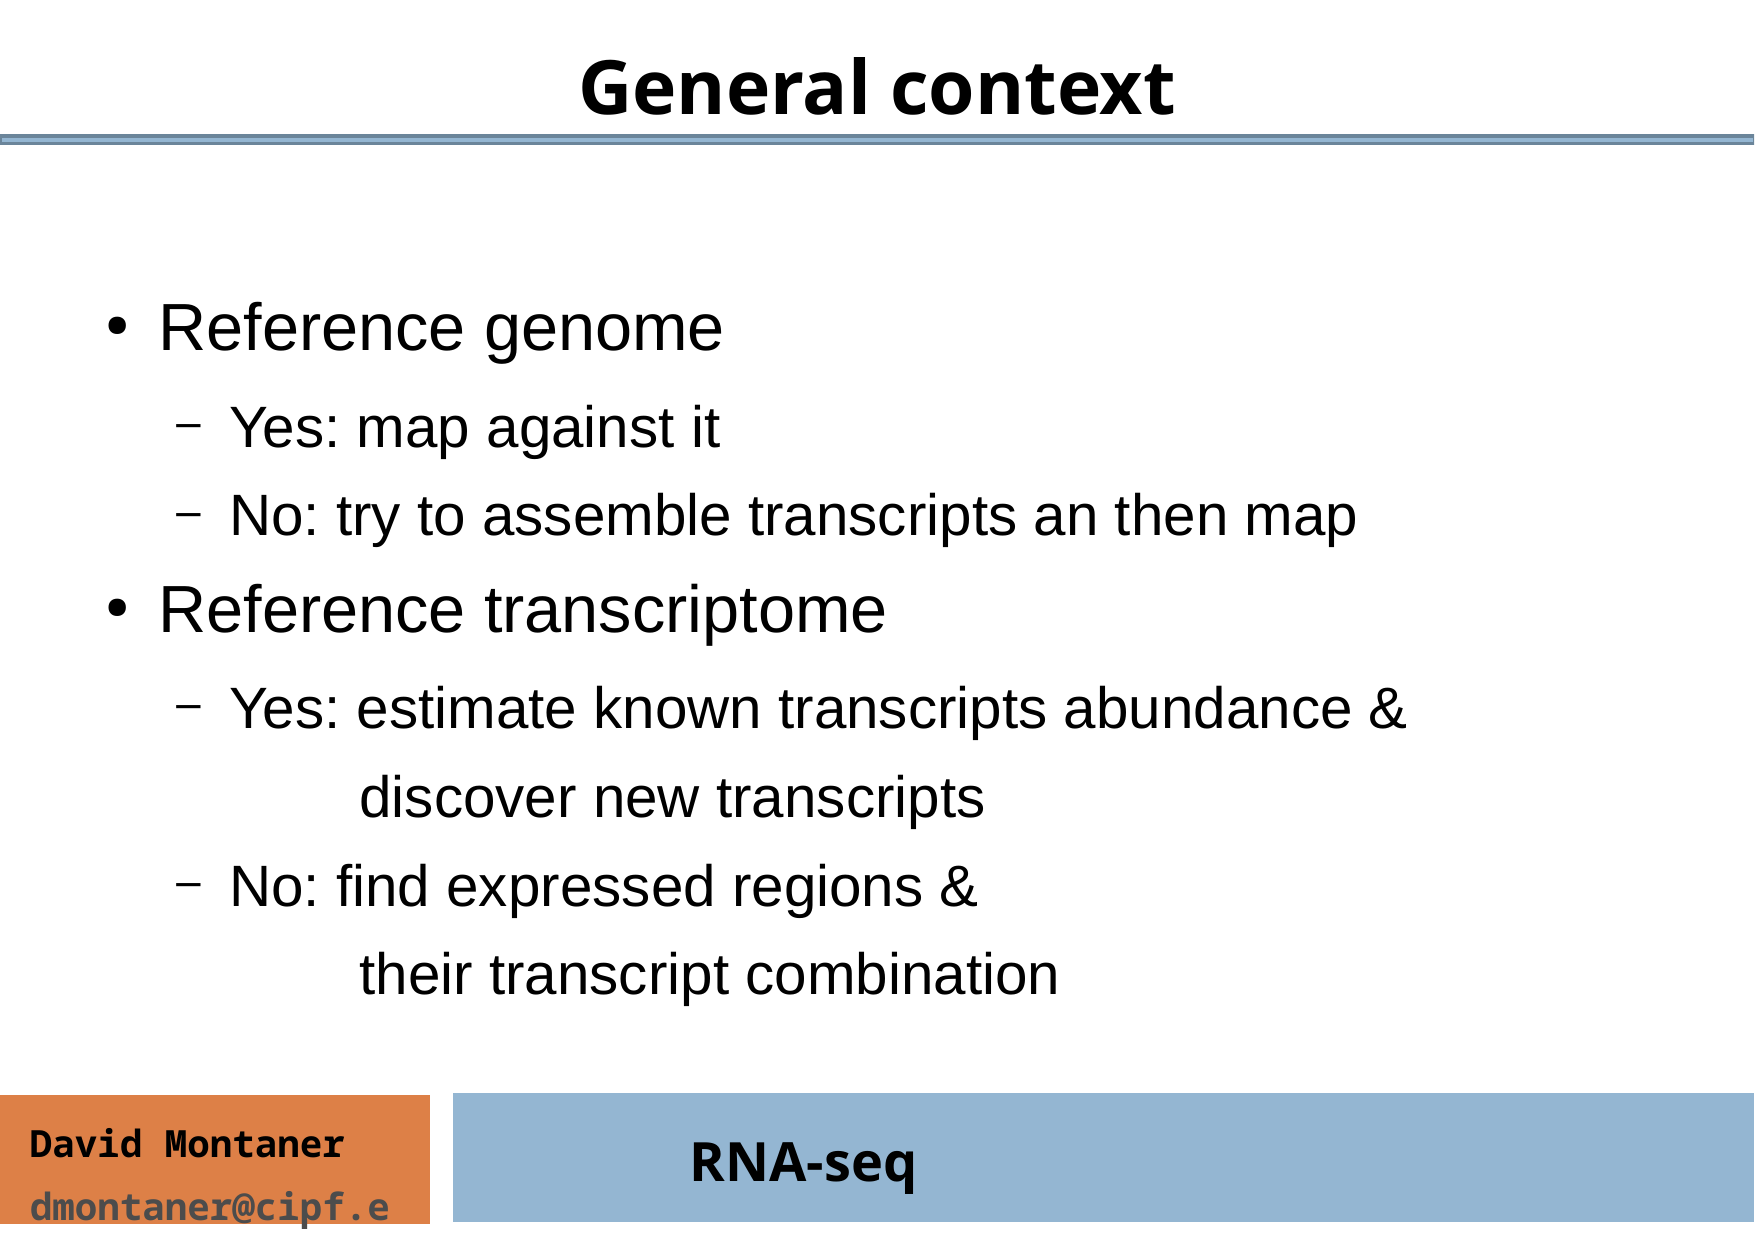

General context
# Reference genome
Yes: map against it
No: try to assemble transcripts an then map
Reference transcriptome
Yes: estimate known transcripts abundance &
 discover new transcripts
No: find expressed regions &
 their transcript combination
David Montaner
dmontaner@cipf.es
RNA-seq